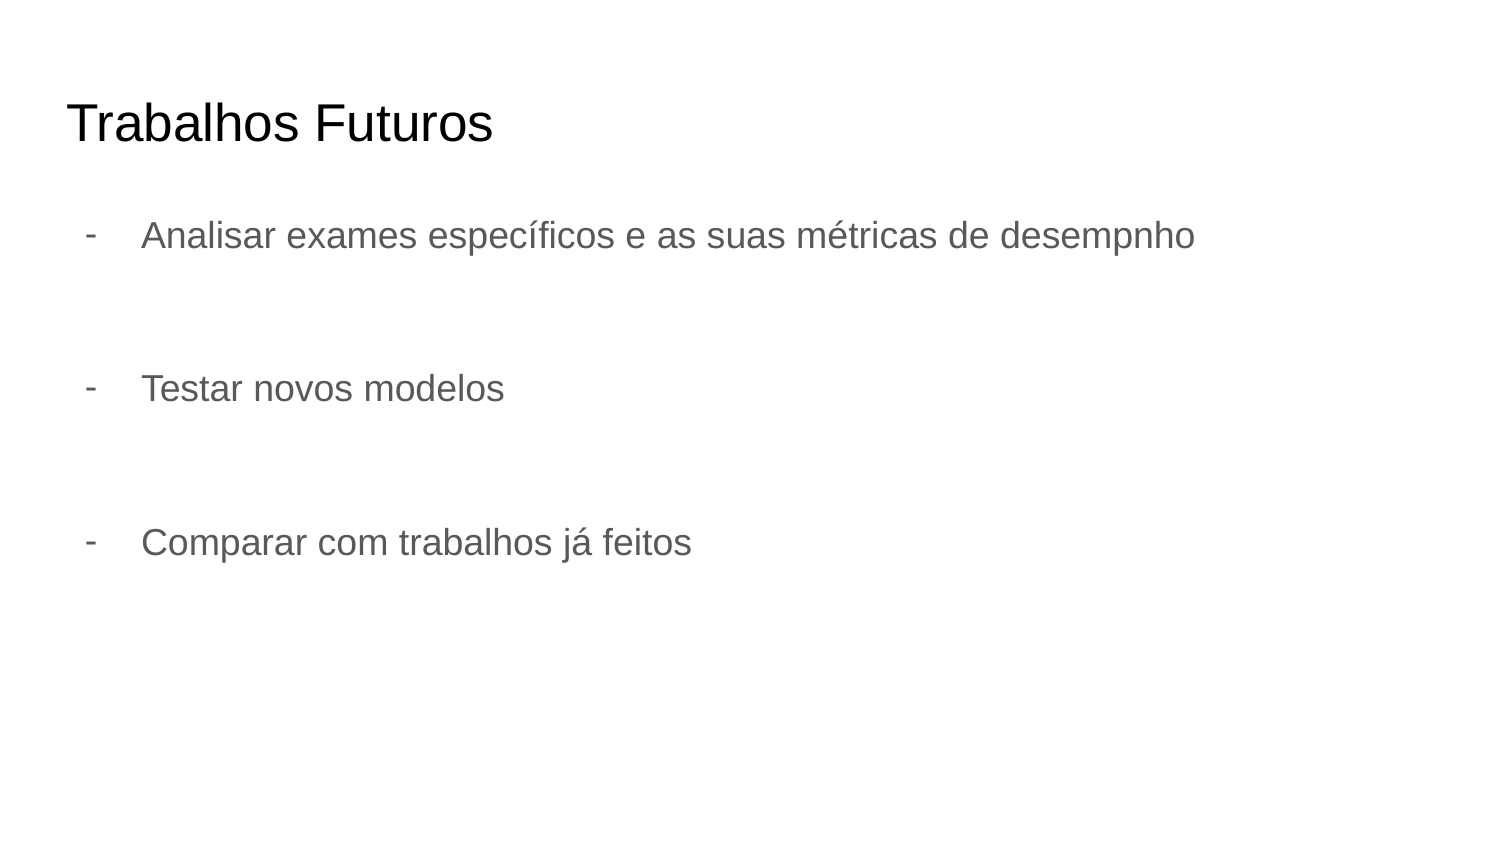

# Trabalhos Futuros
Analisar exames específicos e as suas métricas de desempnho
Testar novos modelos
Comparar com trabalhos já feitos